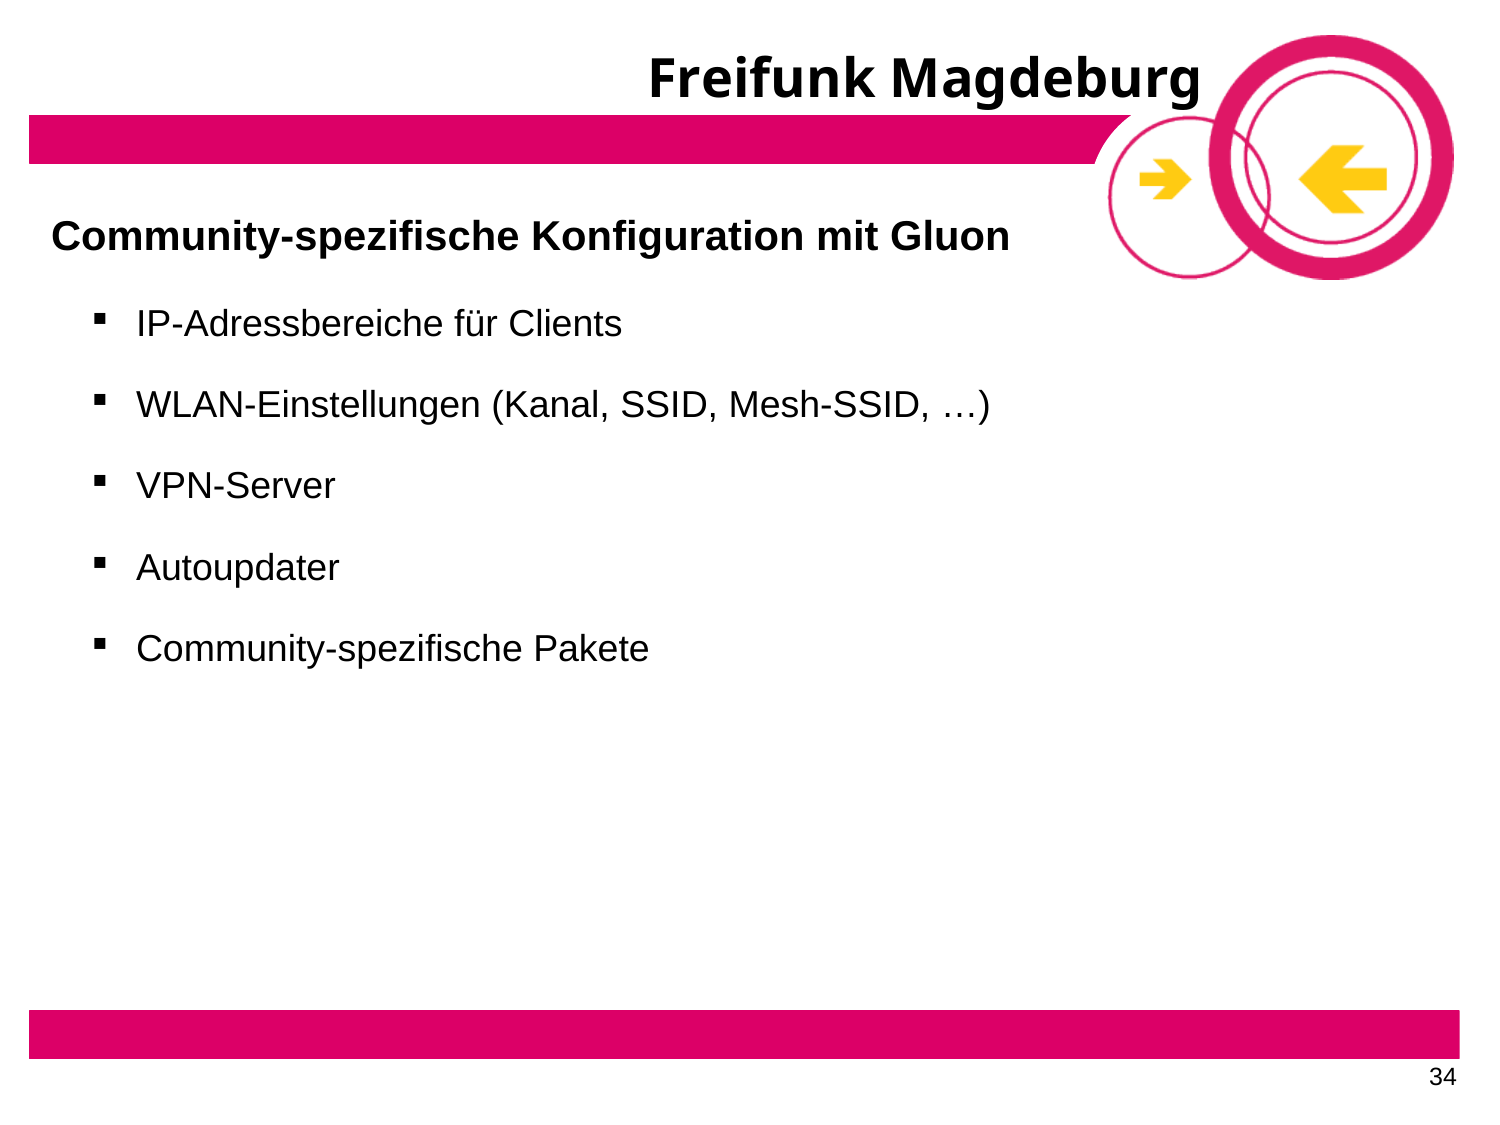

Community-spezifische Konfiguration mit Gluon
IP-Adressbereiche für Clients
WLAN-Einstellungen (Kanal, SSID, Mesh-SSID, …)
VPN-Server
Autoupdater
Community-spezifische Pakete
34